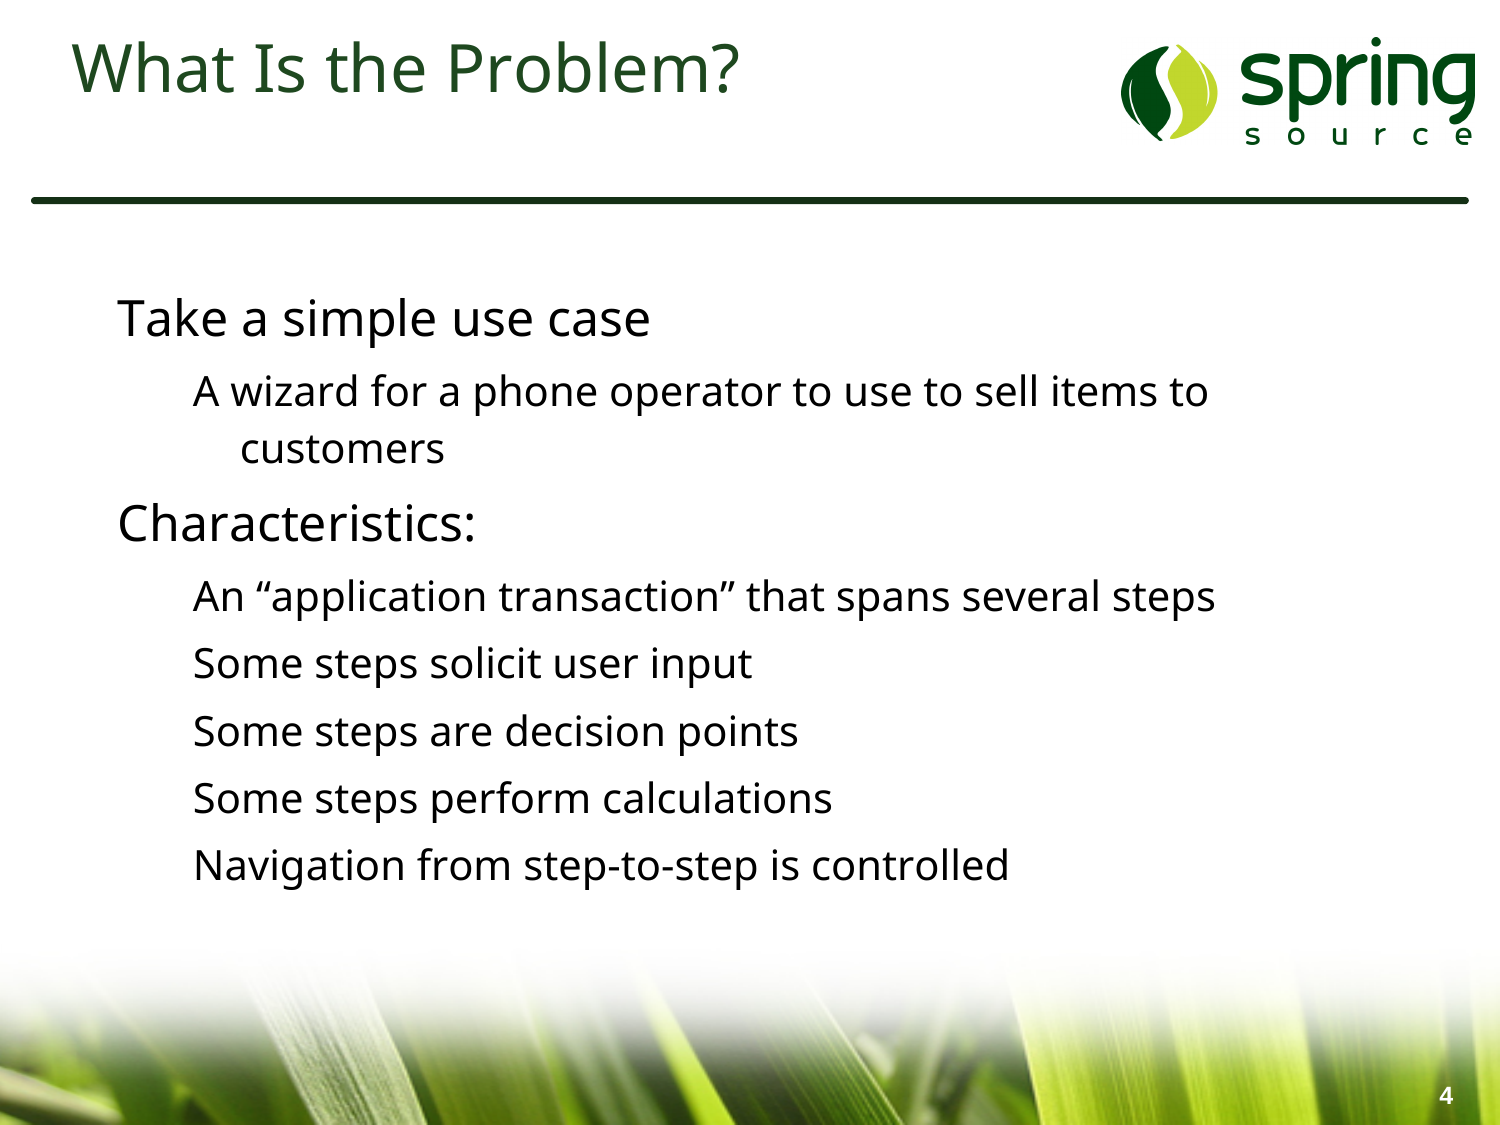

# What Is the Problem?
Take a simple use case
A wizard for a phone operator to use to sell items to customers
Characteristics:
An “application transaction” that spans several steps
Some steps solicit user input
Some steps are decision points
Some steps perform calculations
Navigation from step-to-step is controlled